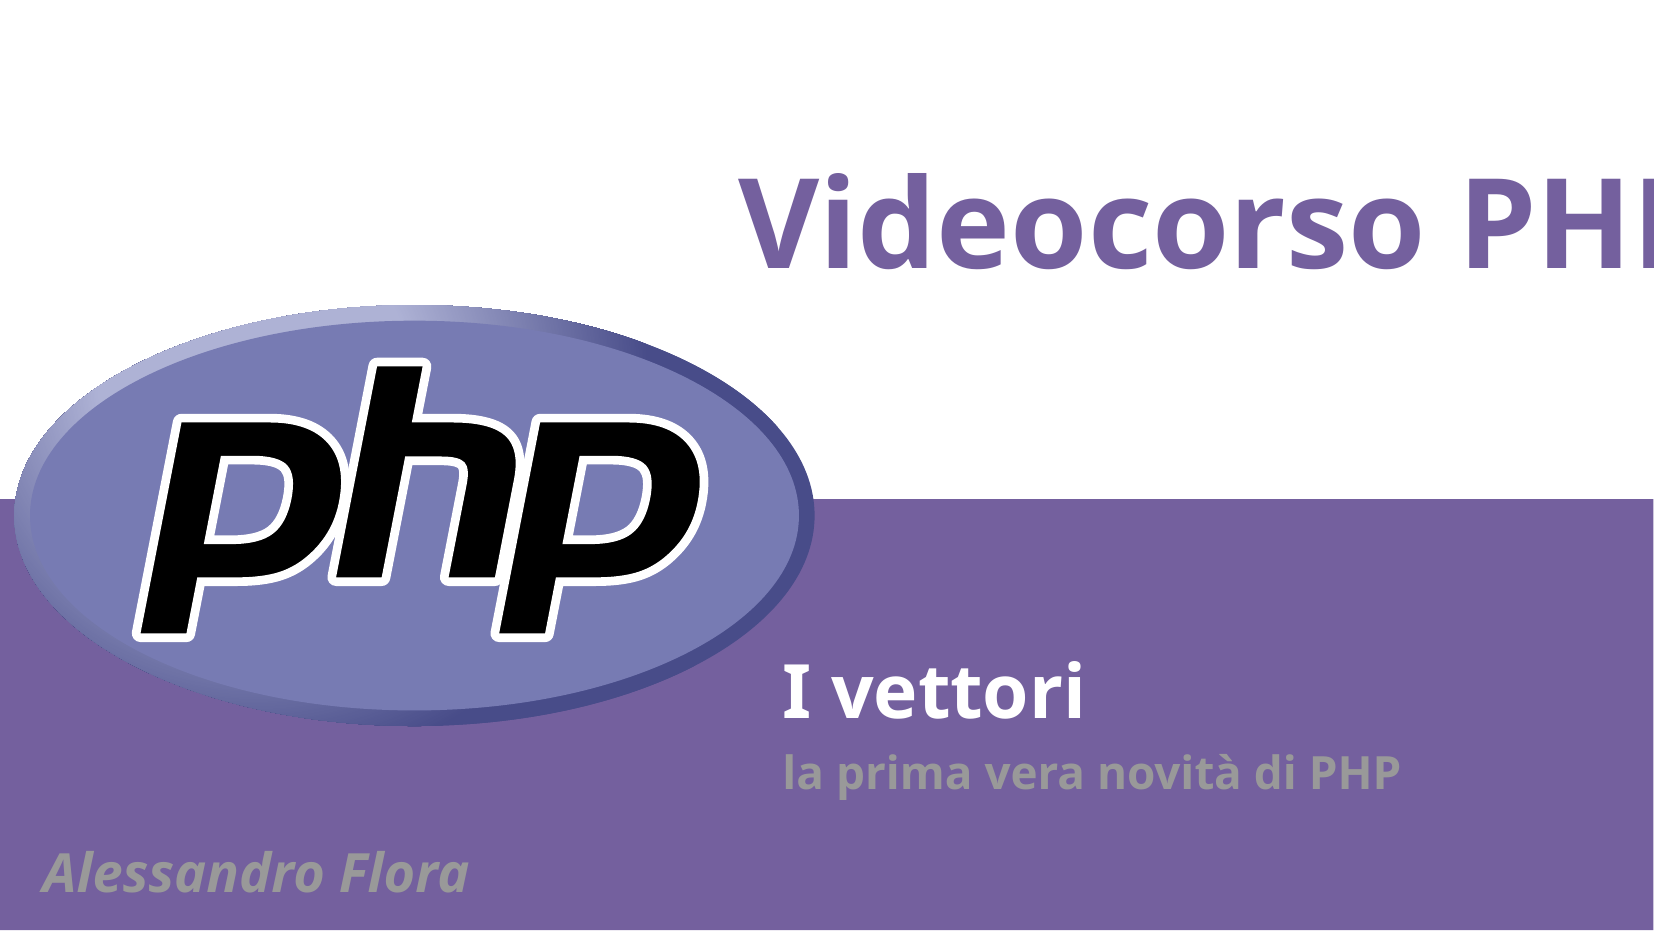

Videocorso PHP
I vettori
la prima vera novità di PHP
Alessandro Flora